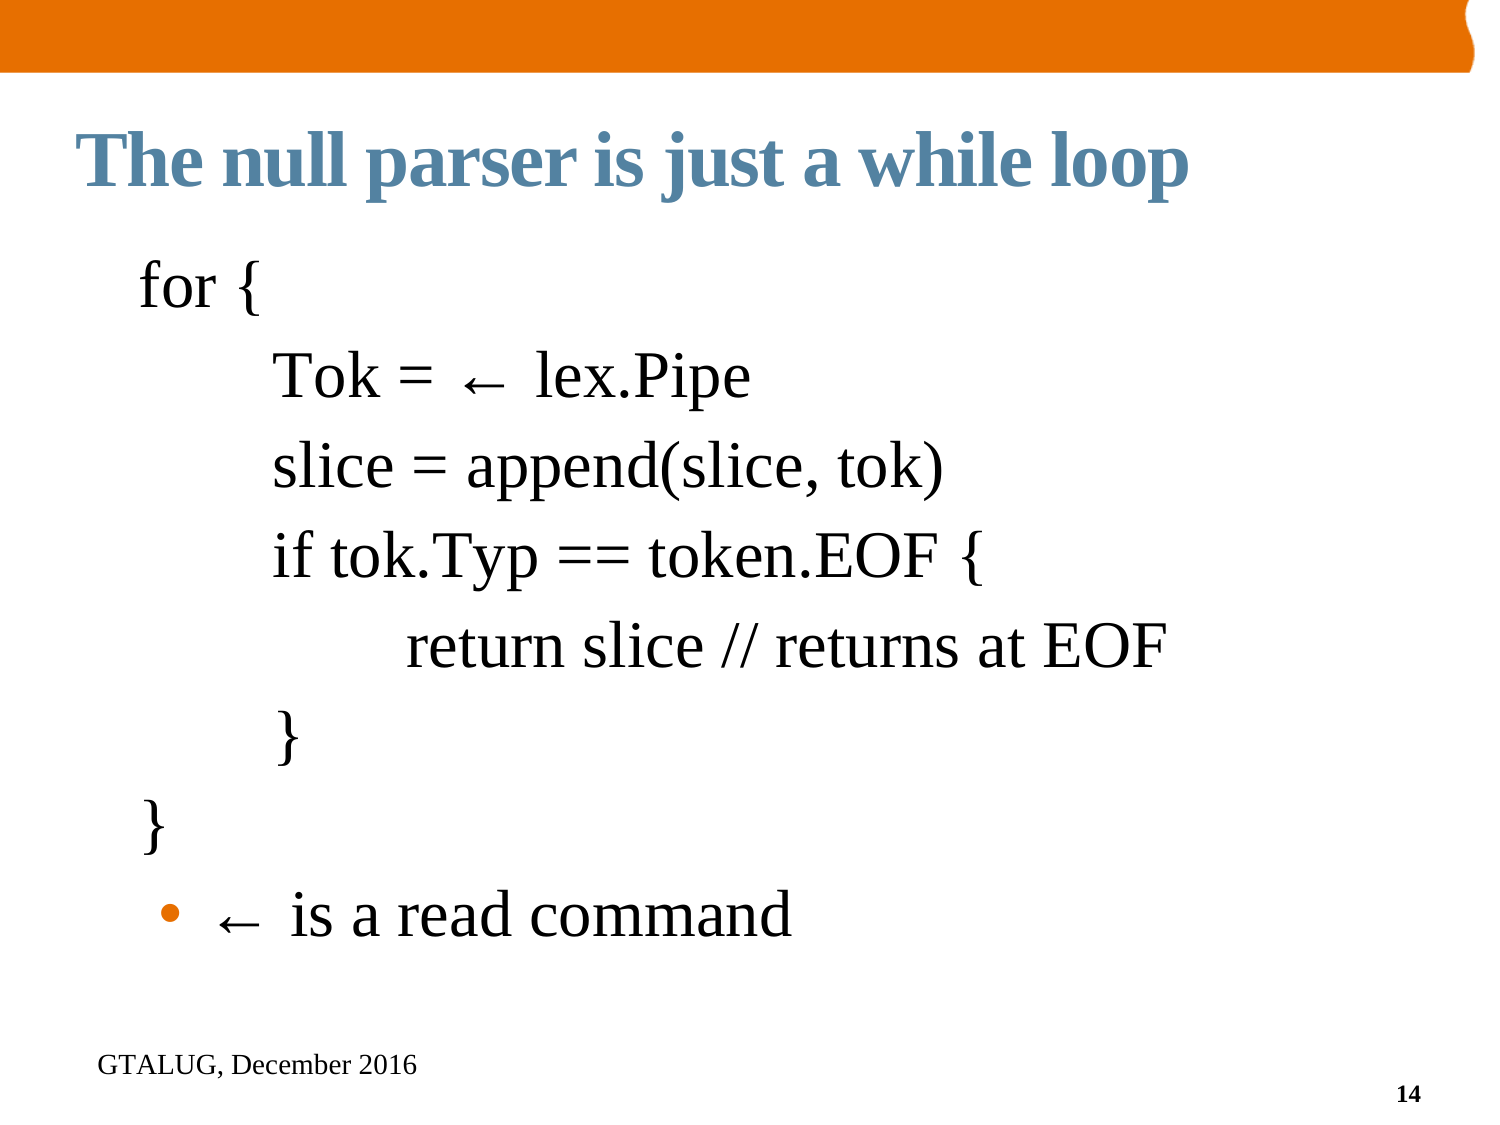

# The null parser is just a while loop
for {
 Tok = ← lex.Pipe
 slice = append(slice, tok)
 if tok.Typ == token.EOF {
 return slice // returns at EOF
 }
}
← is a read command